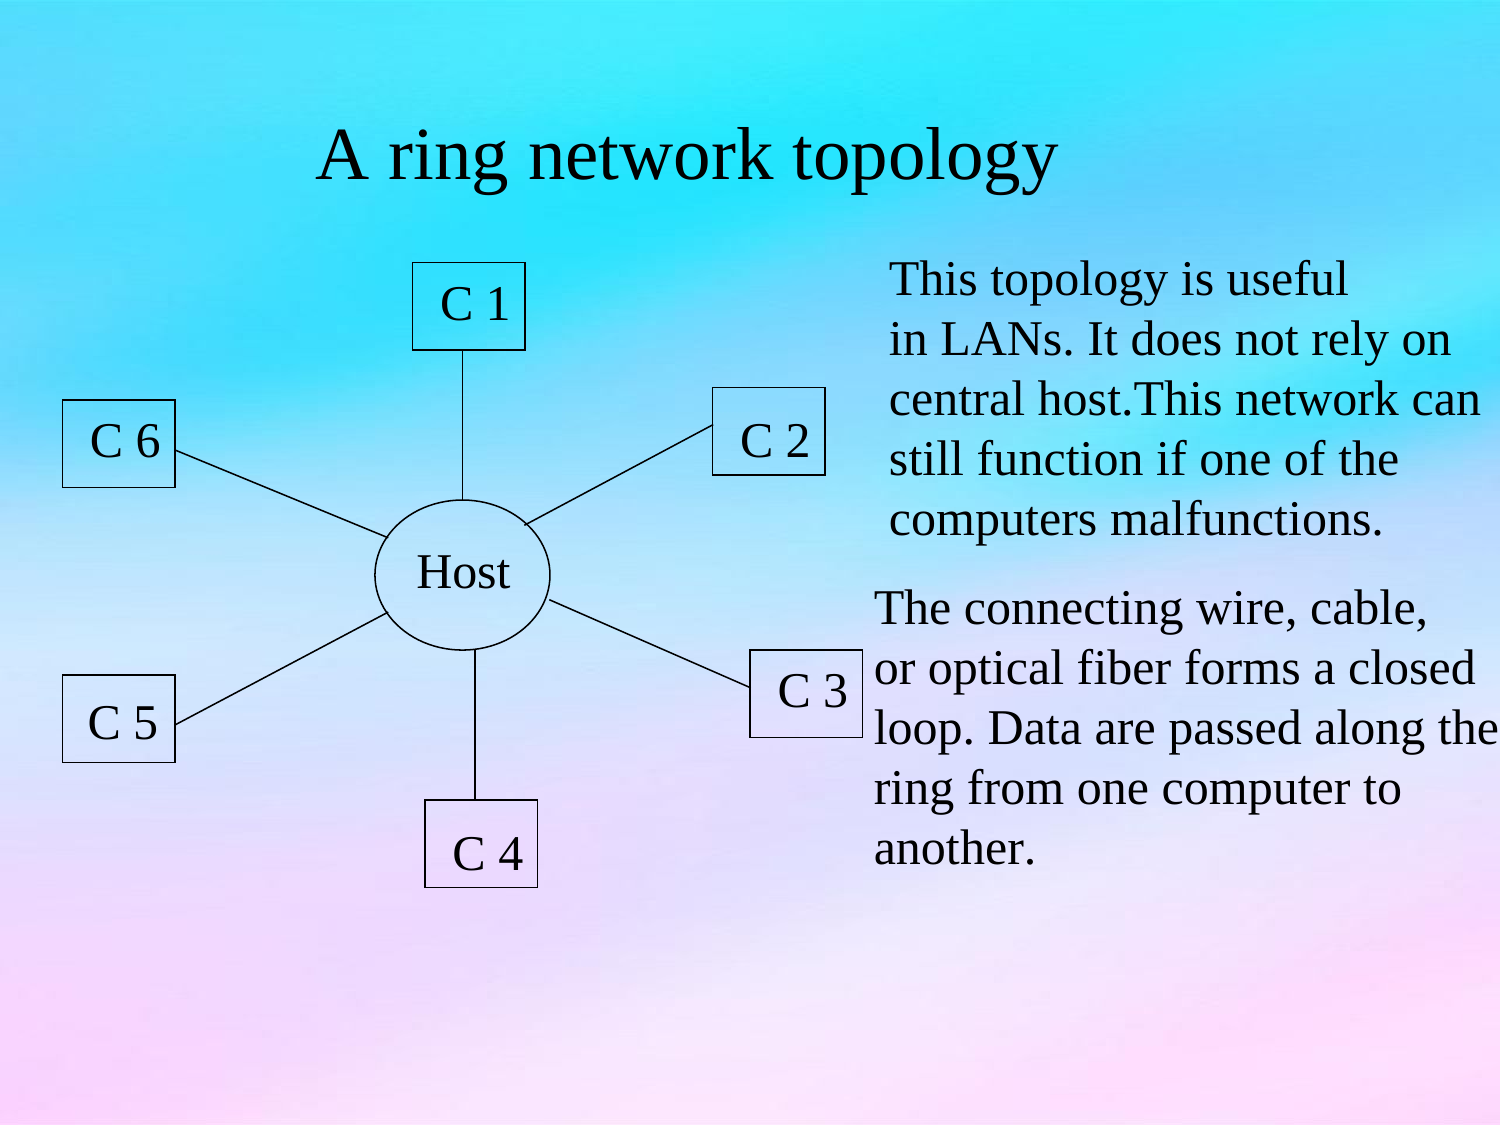

# A ring network topology
This topology is useful
in LANs. It does not rely on
central host.This network can
still function if one of the
computers malfunctions.
C 1
C 6
C 2
Host
The connecting wire, cable,
or optical fiber forms a closed
loop. Data are passed along the
ring from one computer to
another.
C 3
C 5
C 4